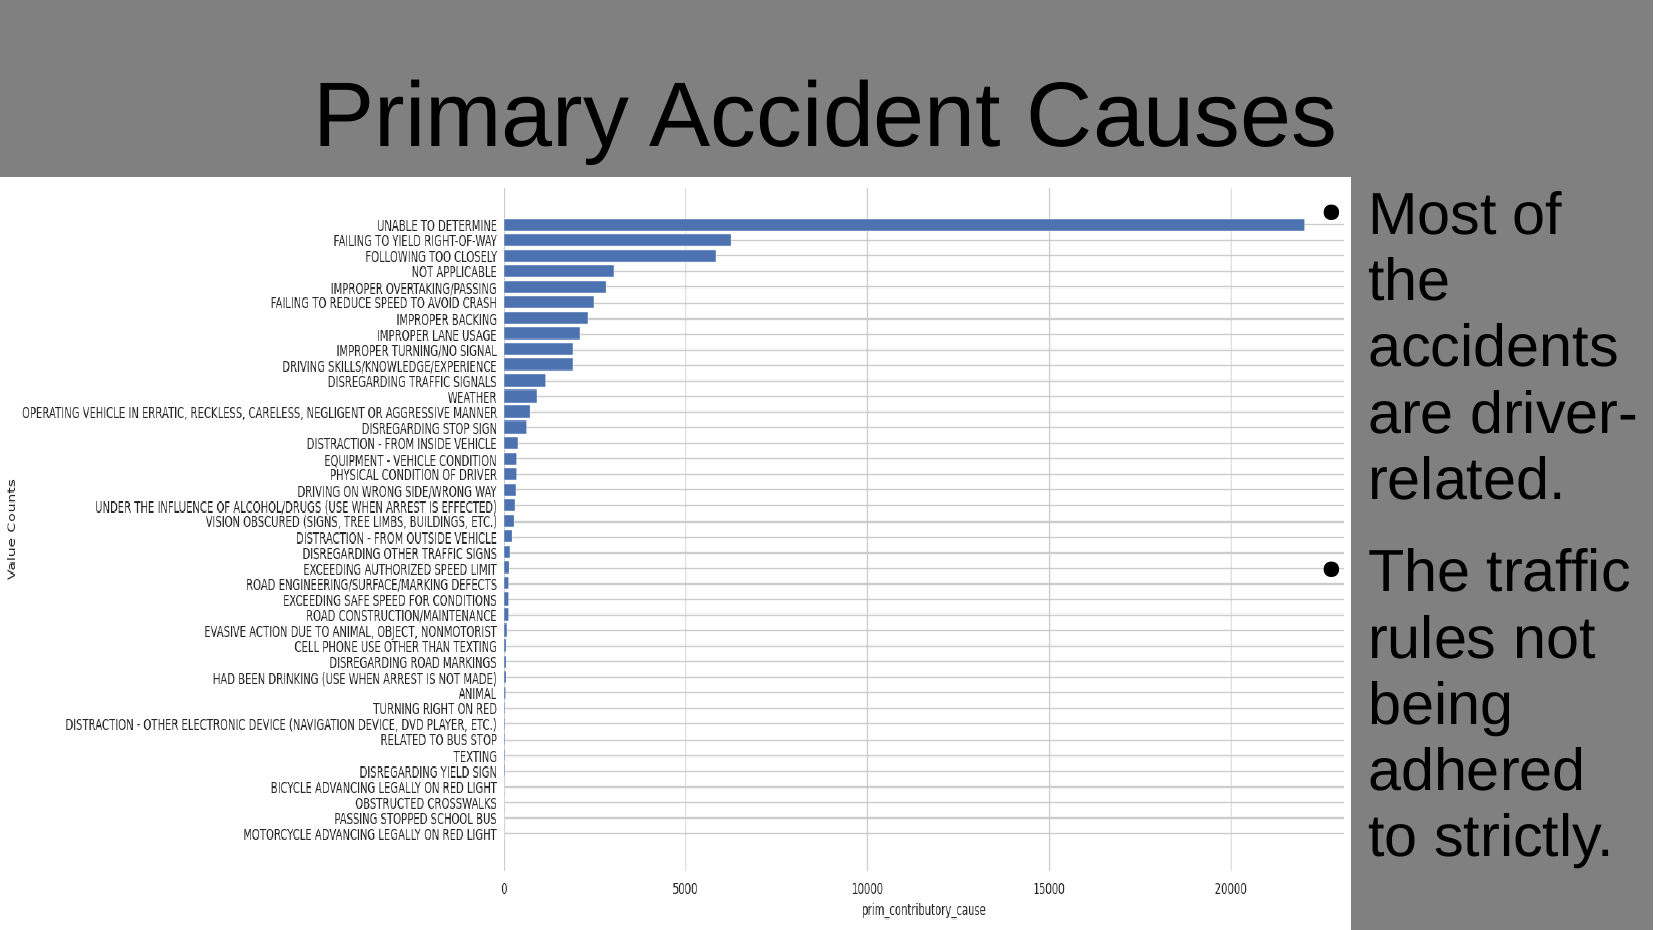

# Primary Accident Causes
Most of the accidents are driver-related.
The traffic rules not being adhered to strictly.